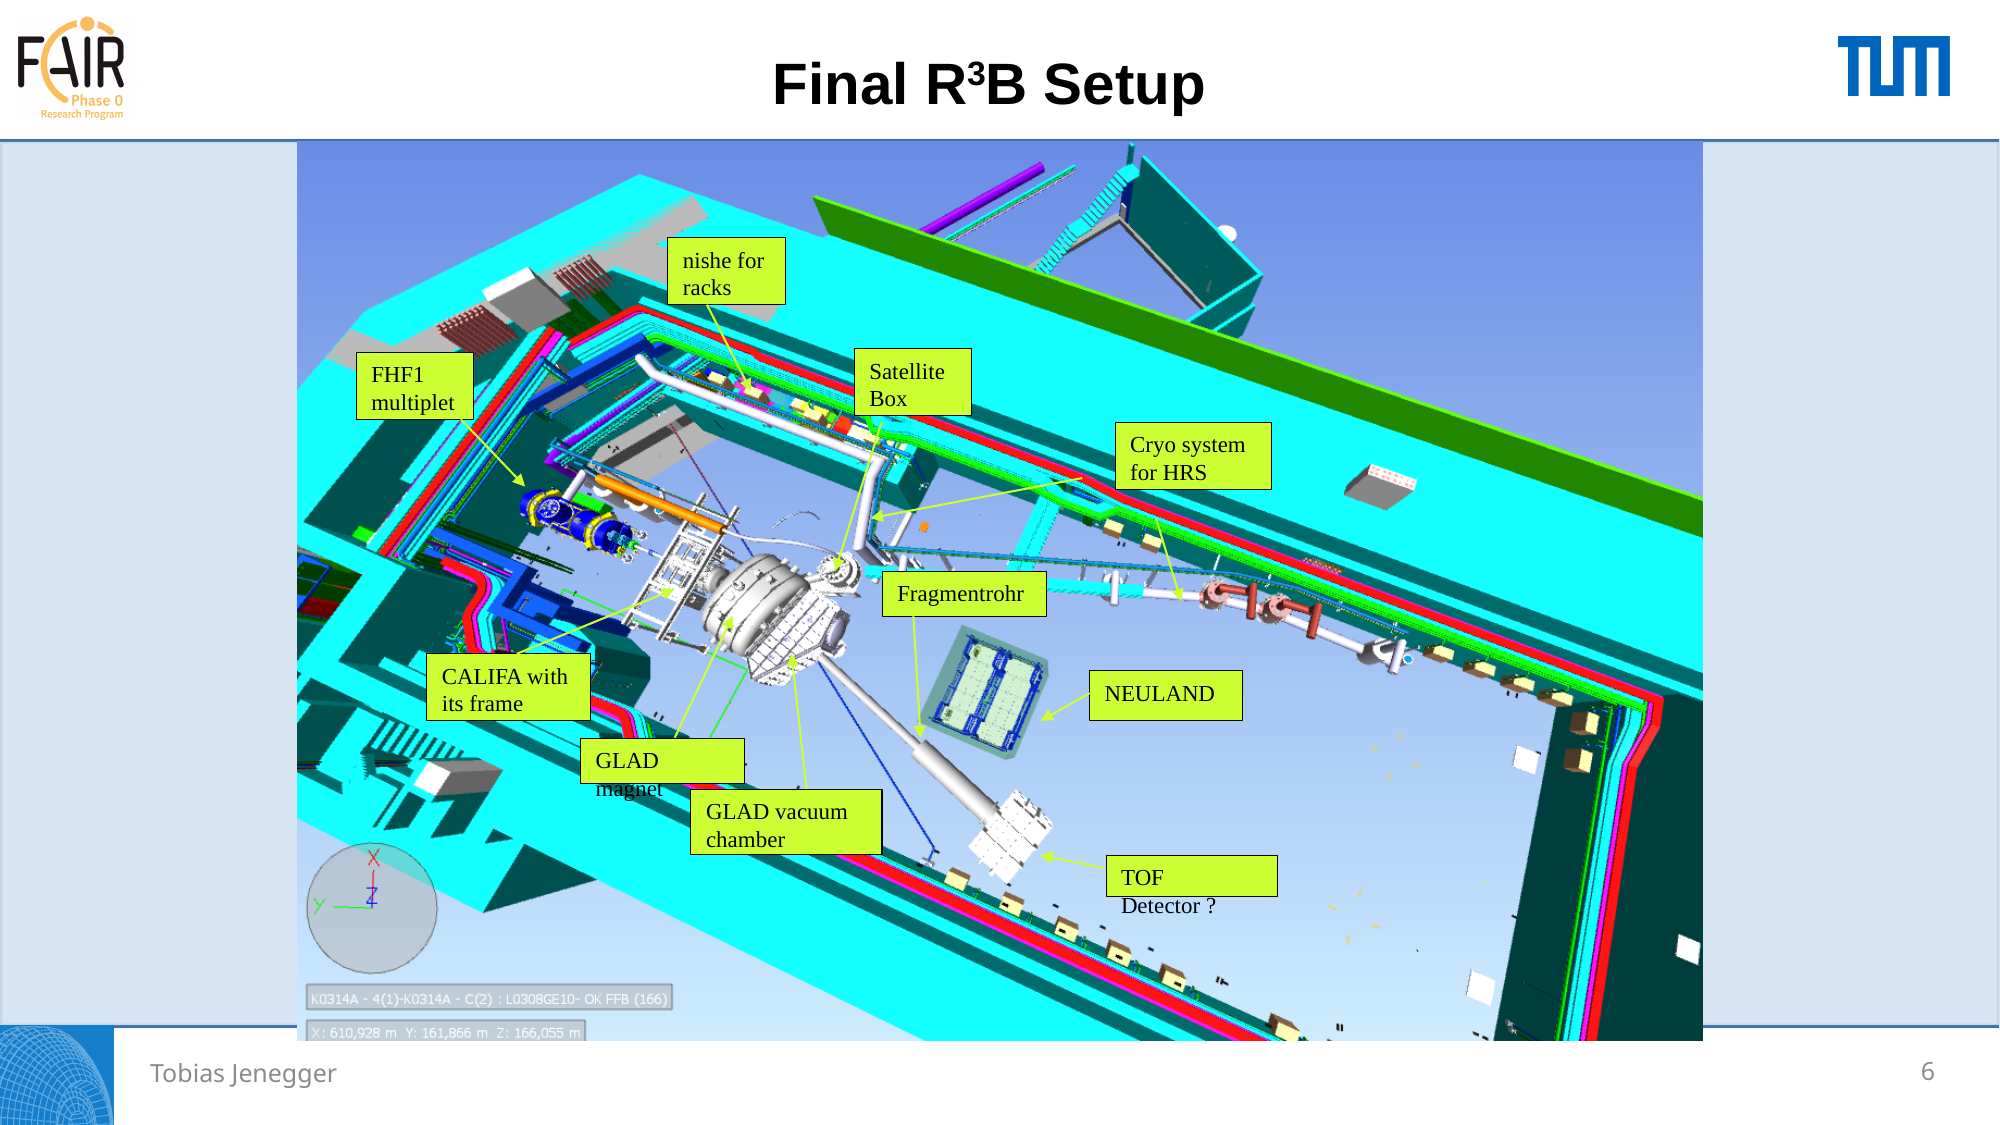

Final R3B Setup
nishe for racks
Satellite Box
FHF1 multiplet
Fragmentrohr
CALIFA with its frame
NEULAND
GLAD magnet
GLAD vacuum chamber
TOF Detector ?
Cryo system for HRS
6